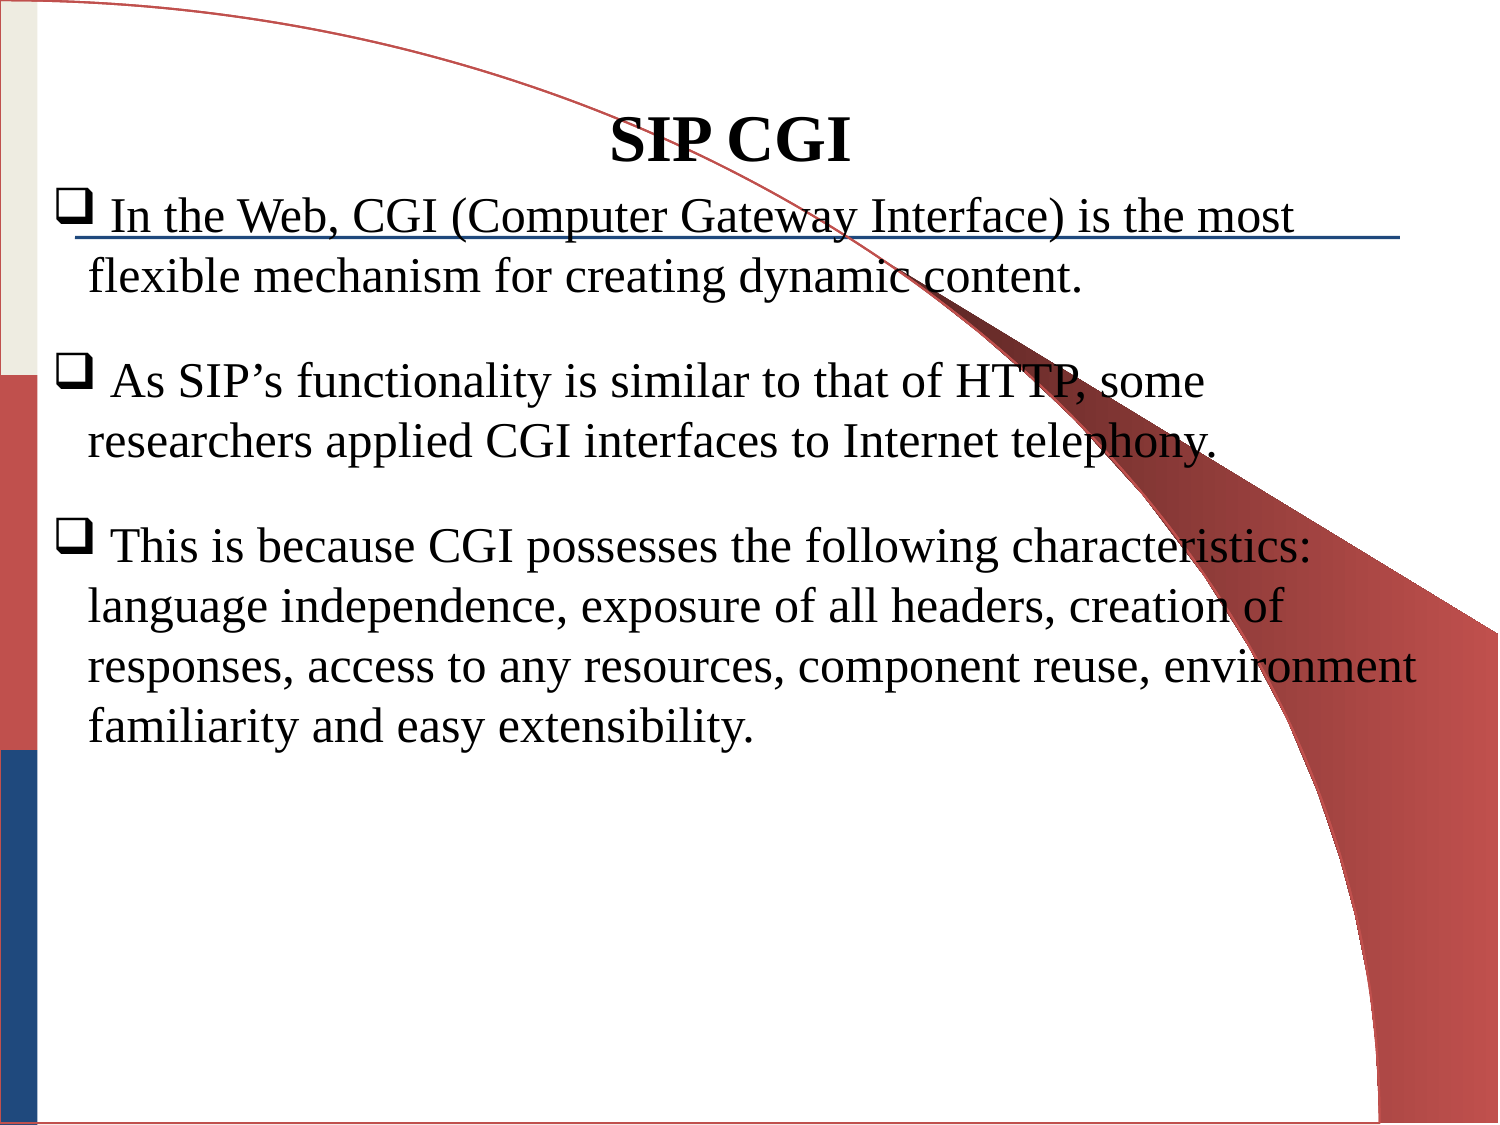

SIP CGI
 In the Web, CGI (Computer Gateway Interface) is the most flexible mechanism for creating dynamic content.
 As SIP’s functionality is similar to that of HTTP, some researchers applied CGI interfaces to Internet telephony.
 This is because CGI possesses the following characteristics: language independence, exposure of all headers, creation of responses, access to any resources, component reuse, environment familiarity and easy extensibility.